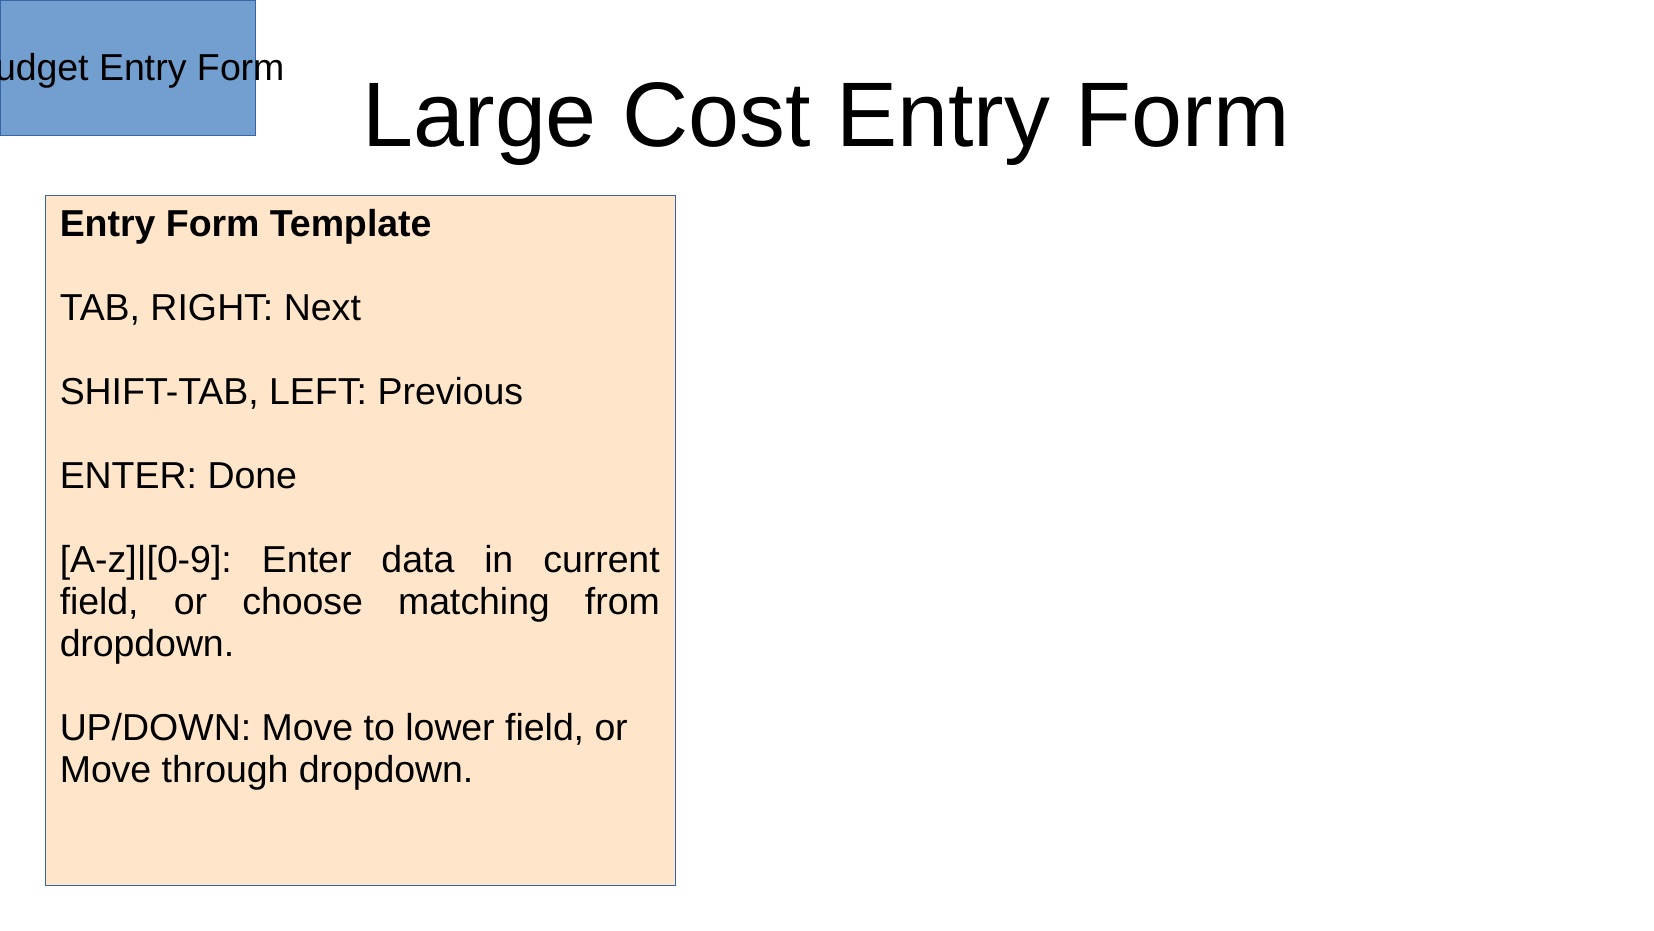

Budget Entry Form
# Large Cost Entry Form
Entry Form Template
TAB, RIGHT: Next
SHIFT-TAB, LEFT: Previous
ENTER: Done
[A-z]|[0-9]: Enter data in current field, or choose matching from dropdown.
UP/DOWN: Move to lower field, or Move through dropdown.